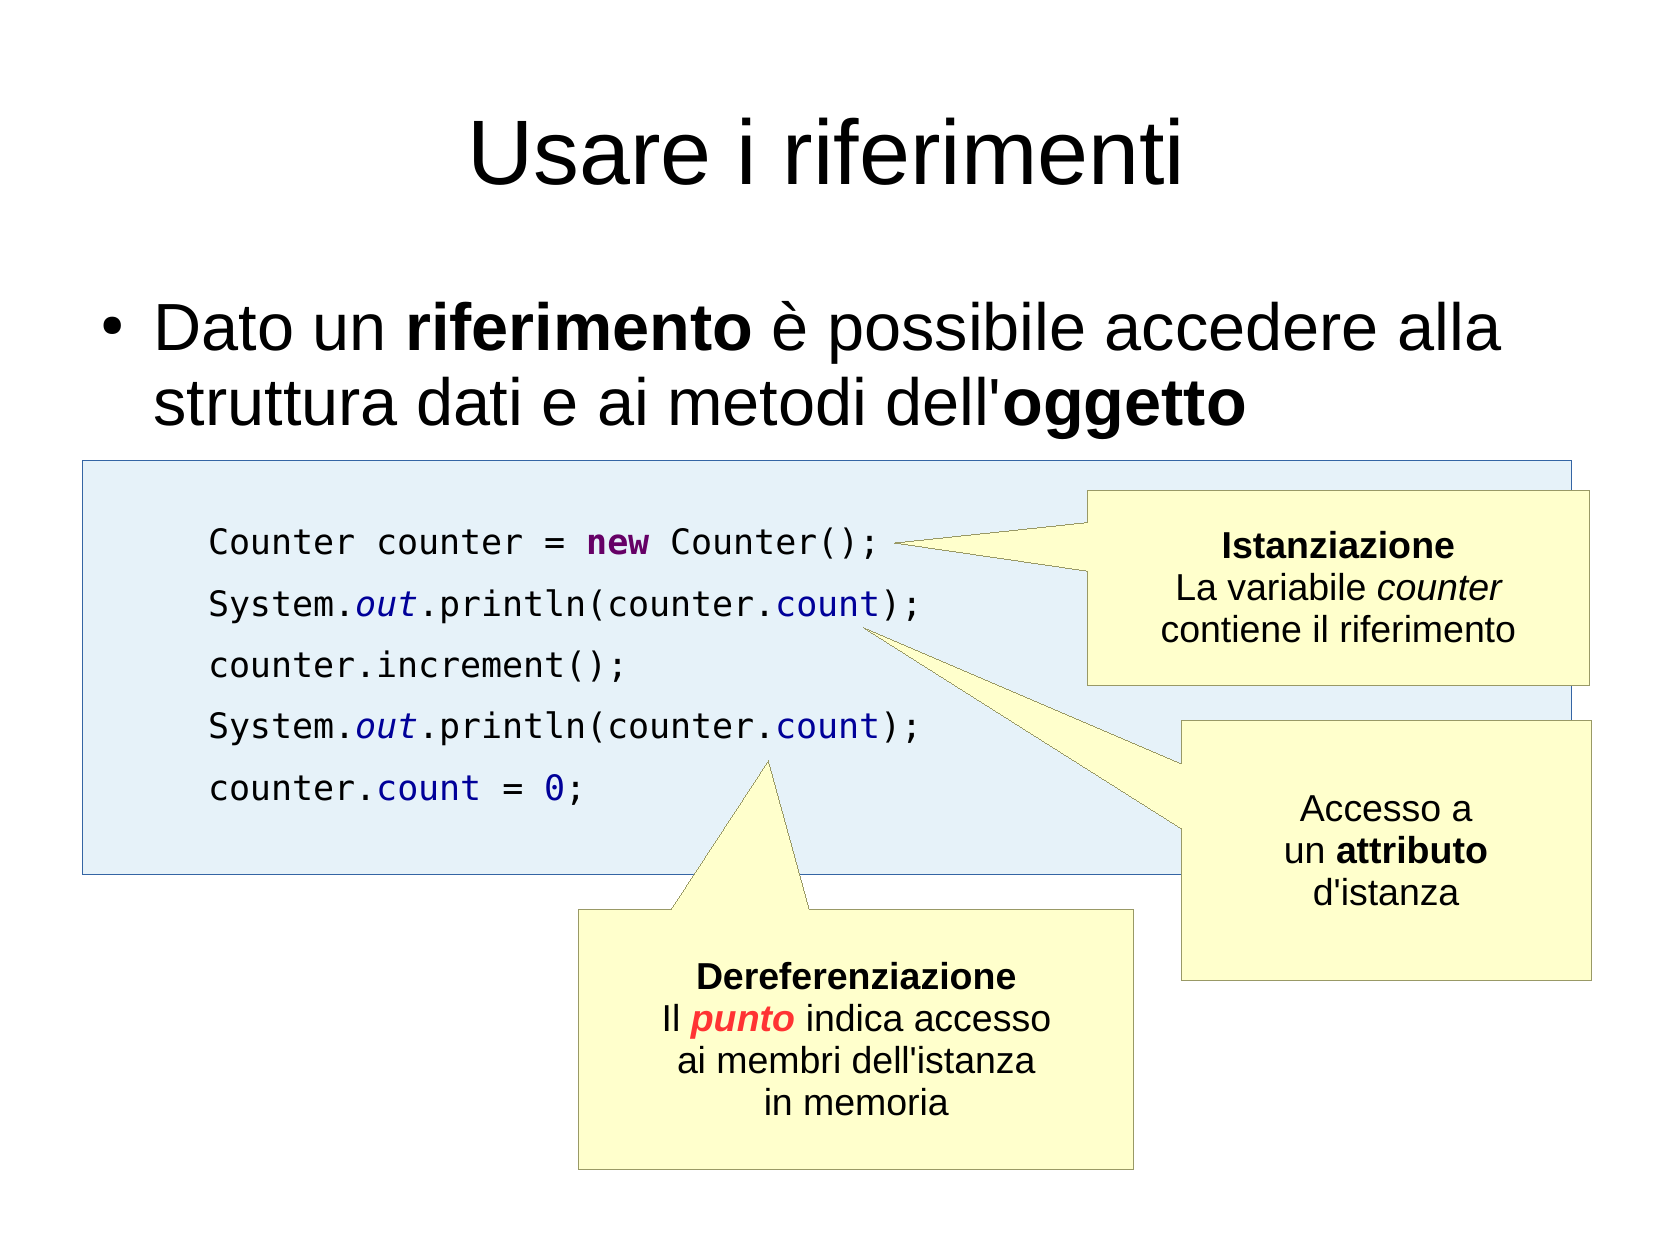

Usare i riferimenti
Dato un riferimento è possibile accedere alla struttura dati e ai metodi dell'oggetto
# Counter counter = new Counter();
 System.out.println(counter.count);
 counter.increment();
 System.out.println(counter.count);
 counter.count = 0;
Istanziazione
La variabile counter
contiene il riferimento
Accesso a
un attributo
d'istanza
Dereferenziazione
Il punto indica accesso
ai membri dell'istanza
in memoria